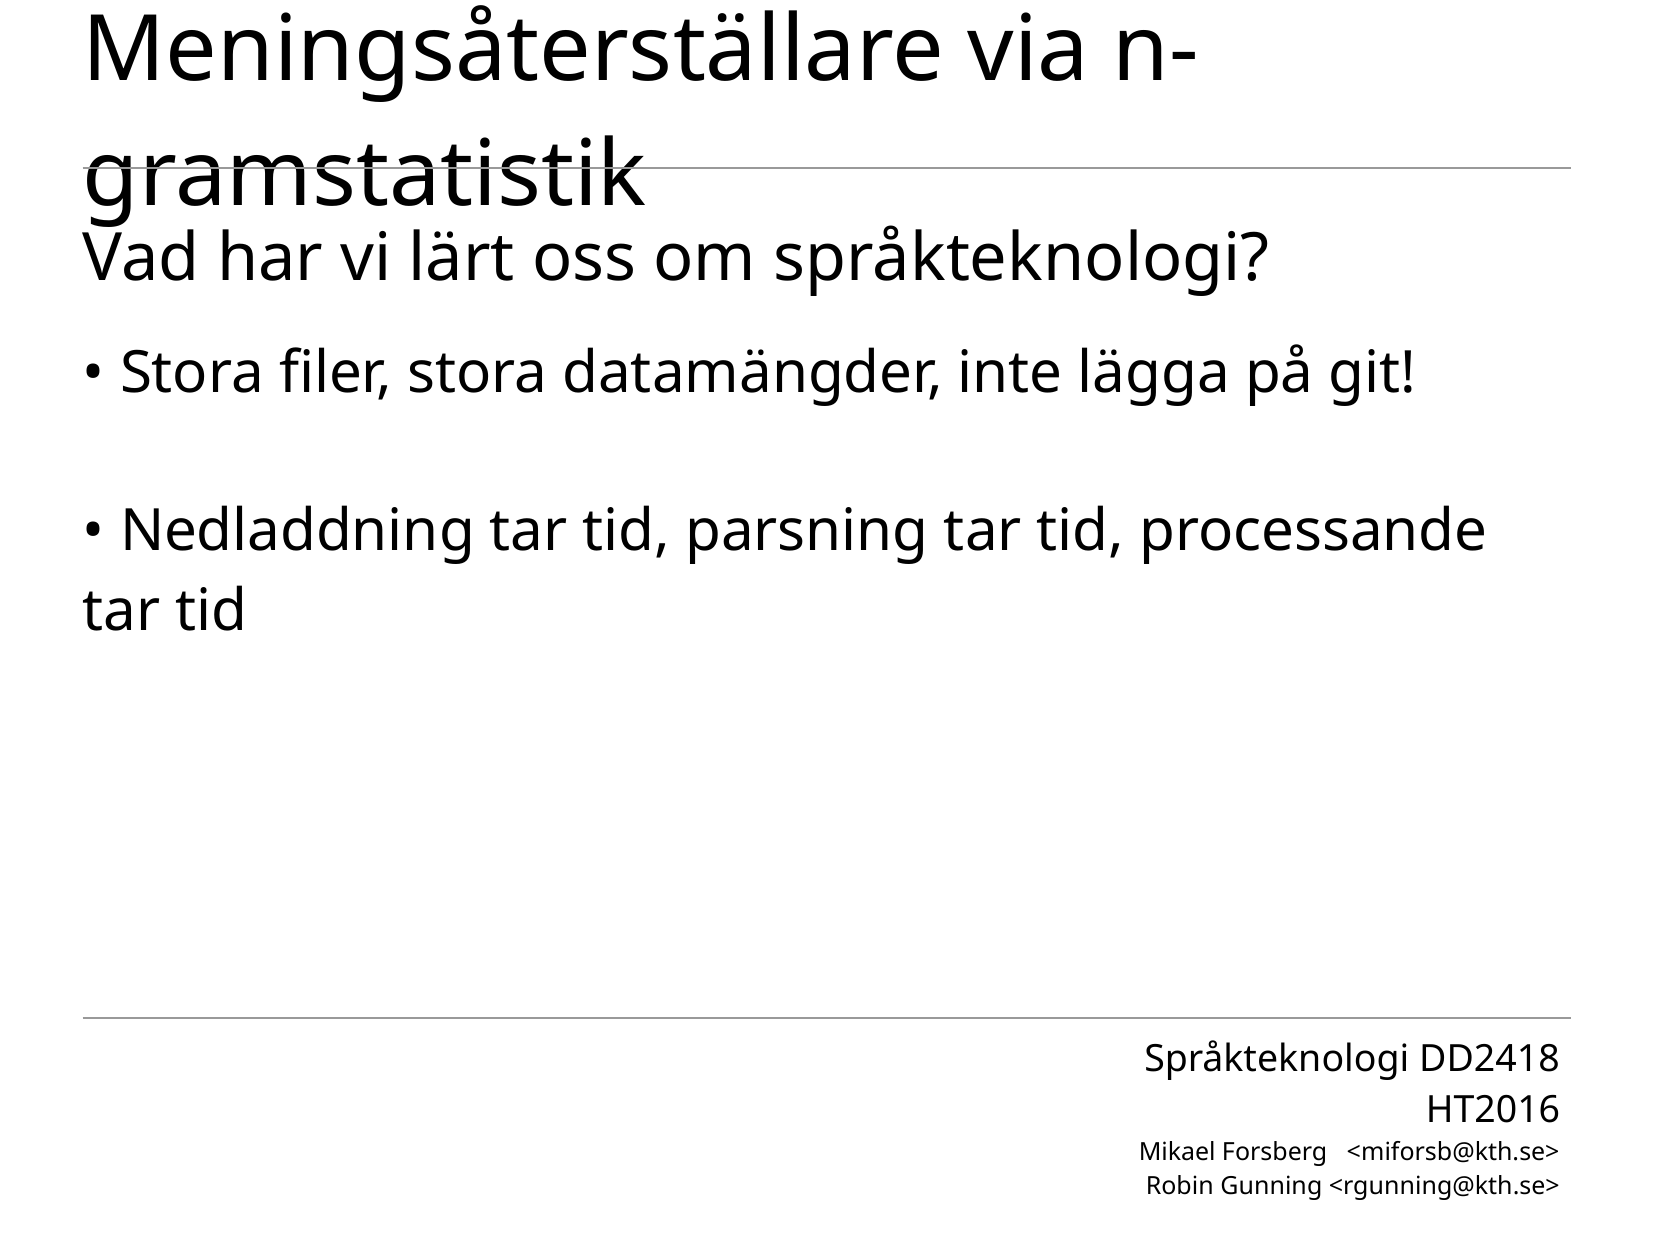

# Meningsåterställare via n-gramstatistik
Vad har vi lärt oss om språkteknologi?
• Stora filer, stora datamängder, inte lägga på git!
• Nedladdning tar tid, parsning tar tid, processande tar tid
Språkteknologi DD2418 HT2016
Mikael Forsberg <miforsb@kth.se>
Robin Gunning <rgunning@kth.se>